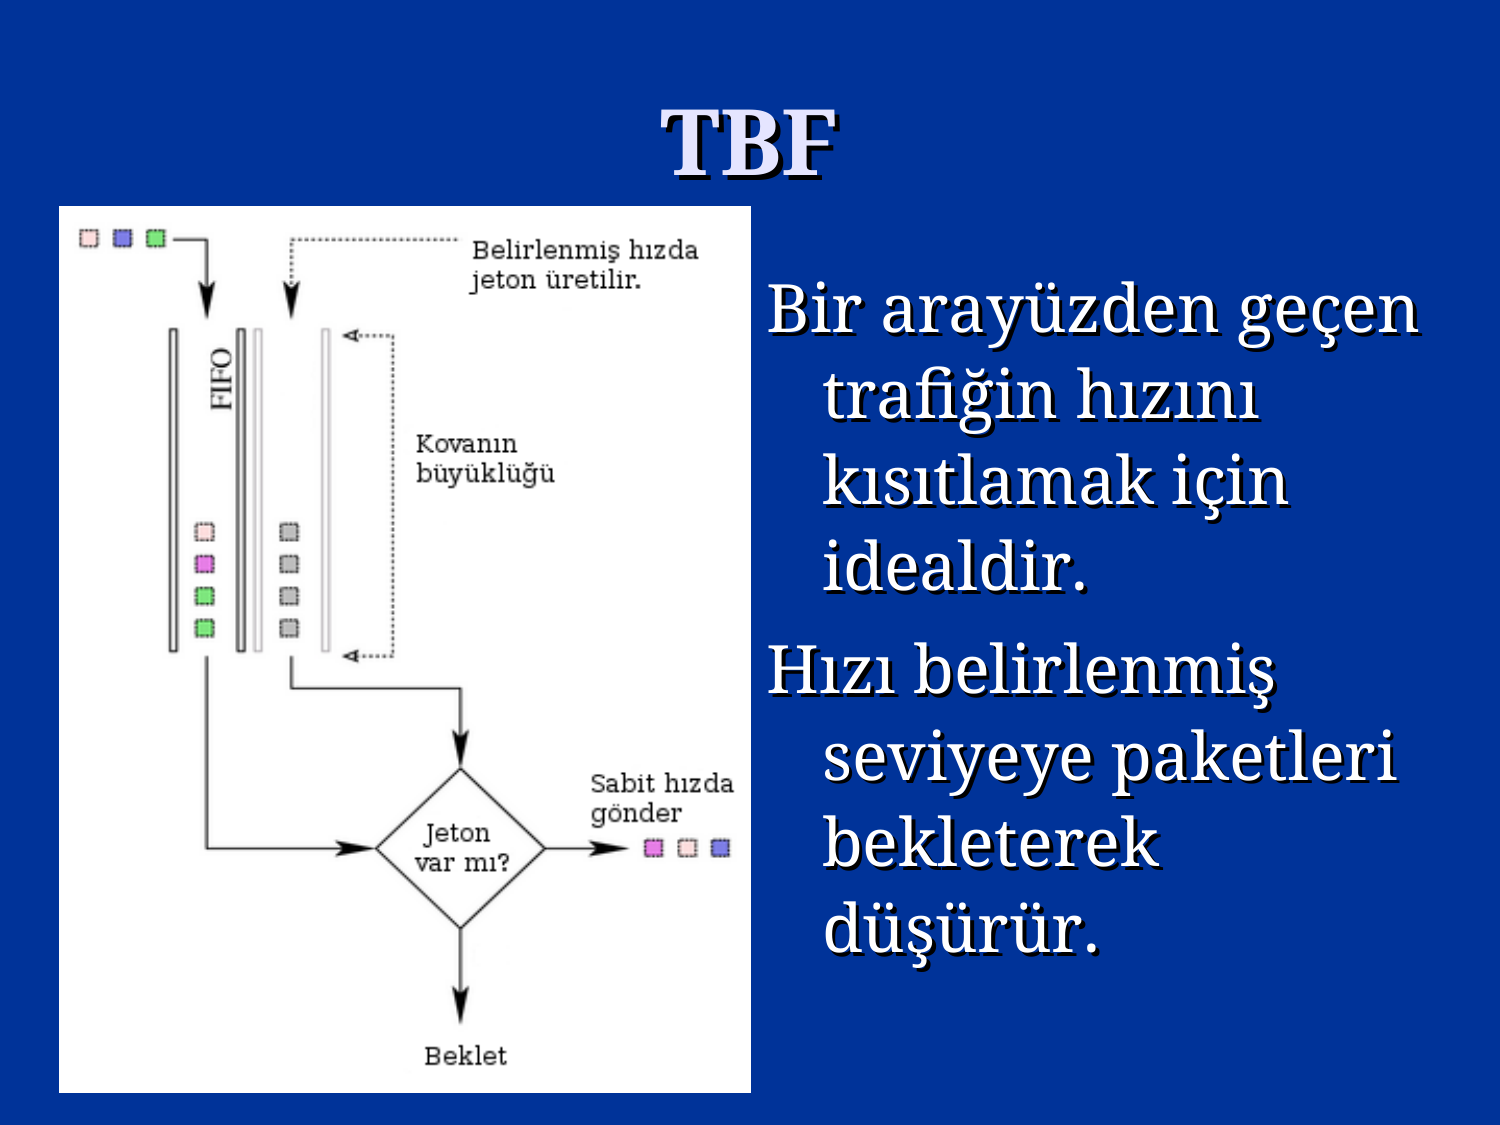

# TBF
Bir arayüzden geçen trafiğin hızını kısıtlamak için idealdir.
Hızı belirlenmiş seviyeye paketleri bekleterek düşürür.